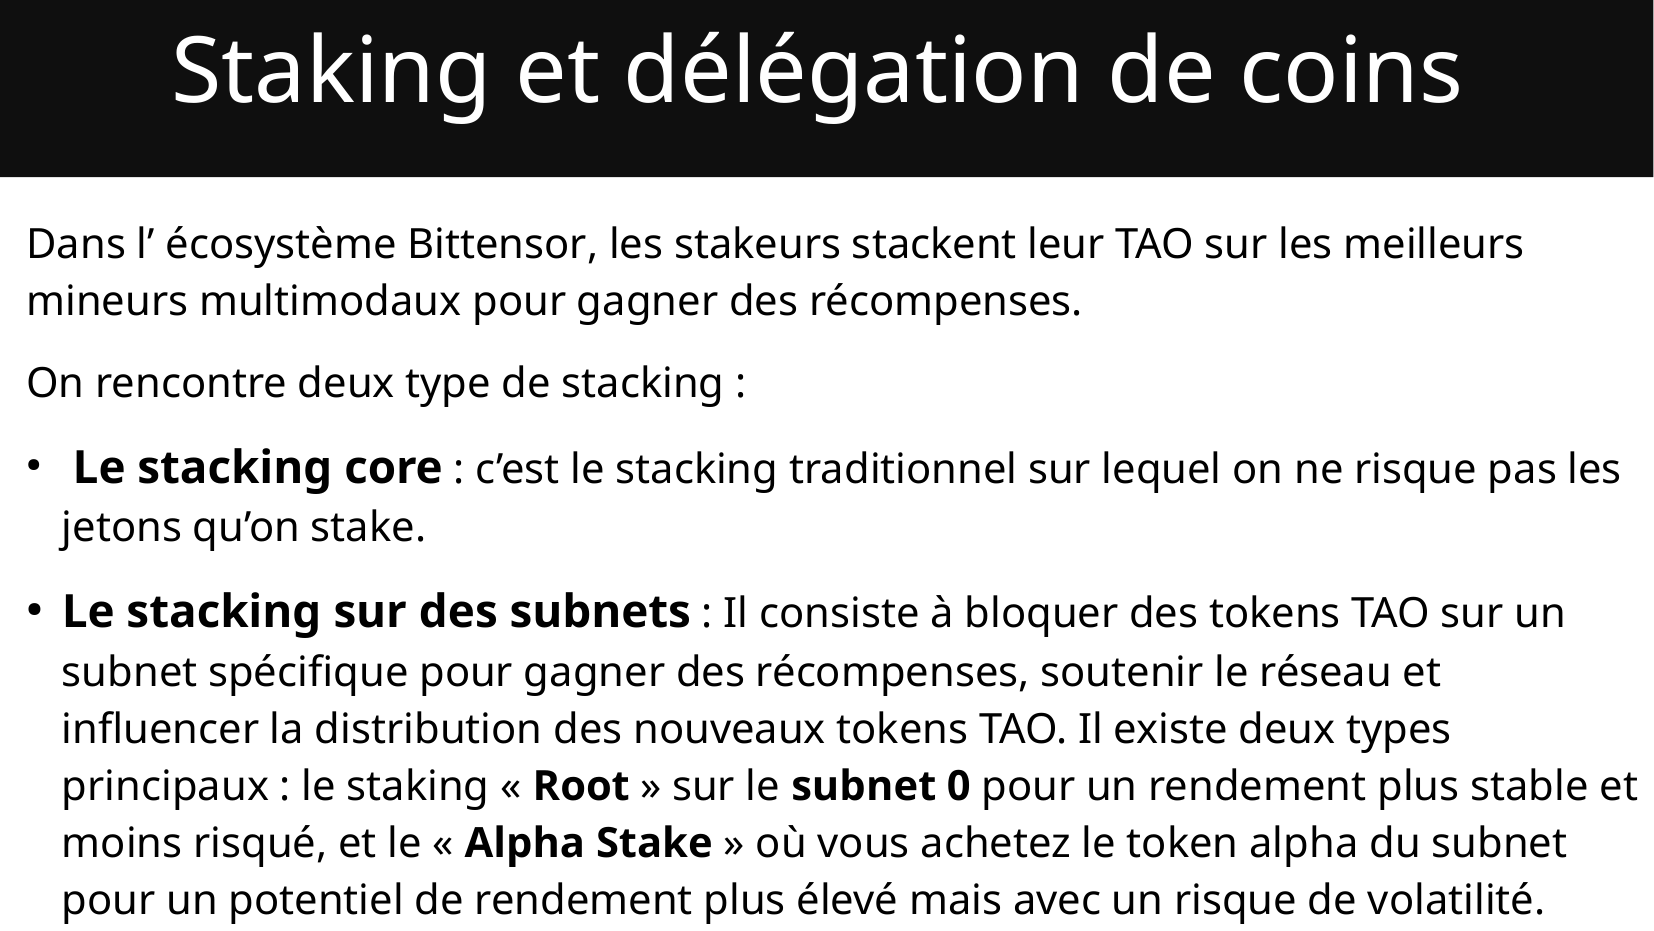

# Staking et délégation de coins
Dans l’ écosystème Bittensor, les stakeurs stackent leur TAO sur les meilleurs mineurs multimodaux pour gagner des récompenses.
On rencontre deux type de stacking :
 Le stacking core : c’est le stacking traditionnel sur lequel on ne risque pas les jetons qu’on stake.
Le stacking sur des subnets : Il consiste à bloquer des tokens TAO sur un subnet spécifique pour gagner des récompenses, soutenir le réseau et influencer la distribution des nouveaux tokens TAO. Il existe deux types principaux : le staking « Root » sur le subnet 0 pour un rendement plus stable et moins risqué, et le « Alpha Stake » où vous achetez le token alpha du subnet pour un potentiel de rendement plus élevé mais avec un risque de volatilité.